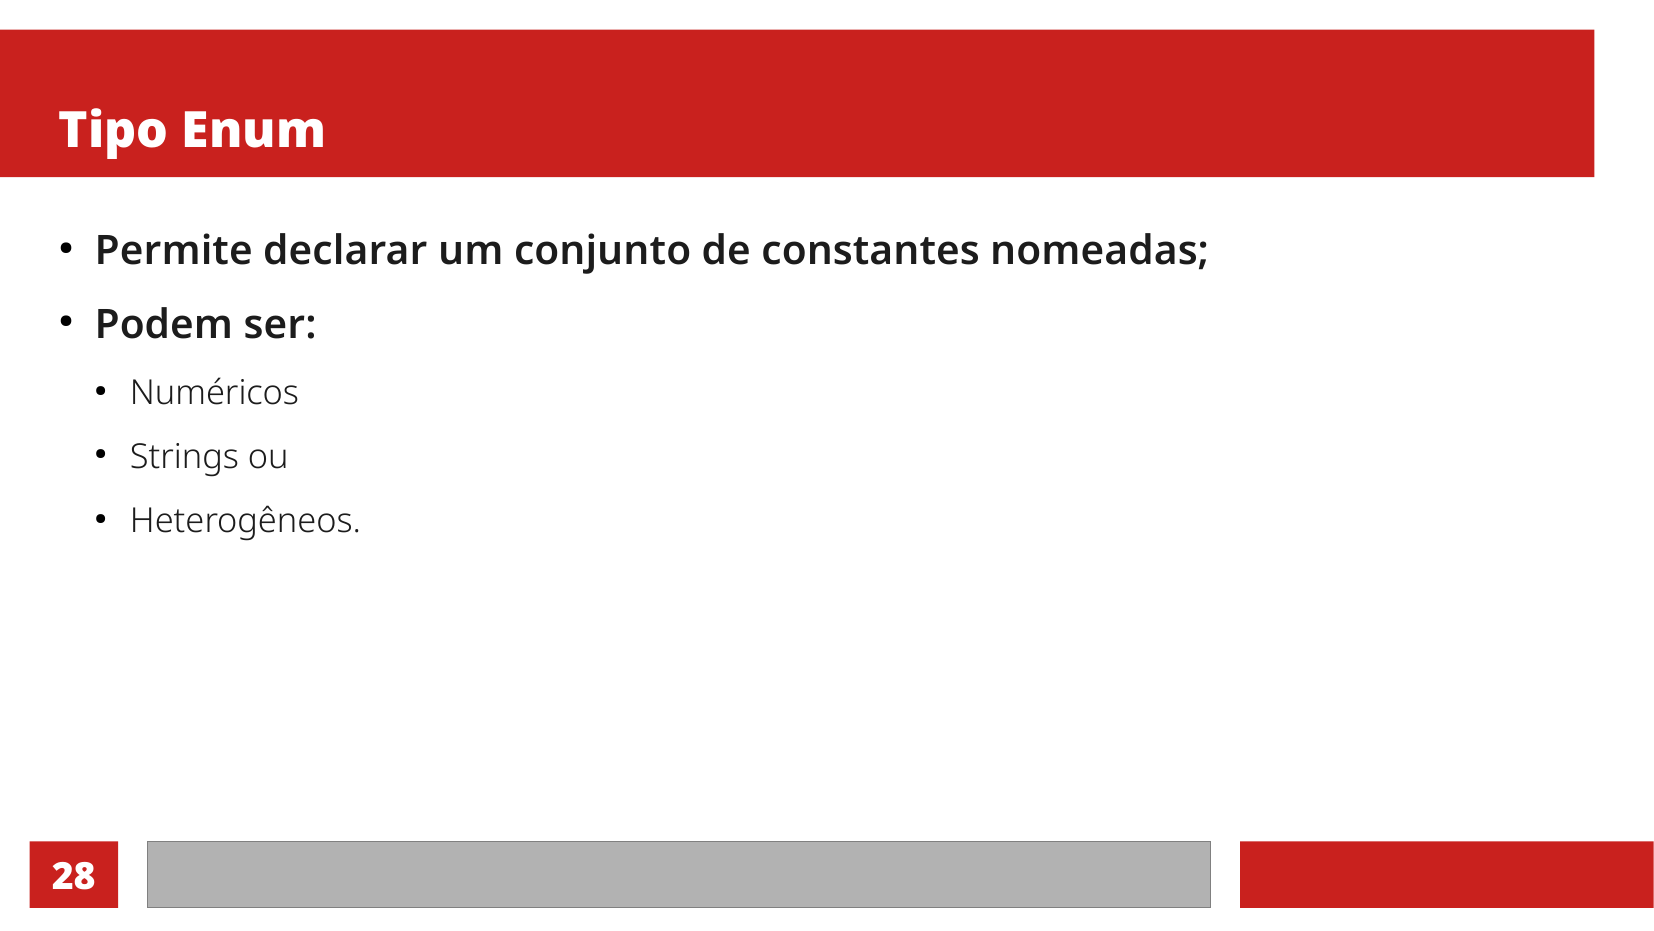

# Tipo Enum
Permite declarar um conjunto de constantes nomeadas;
Podem ser:
Numéricos
Strings ou
Heterogêneos.
28